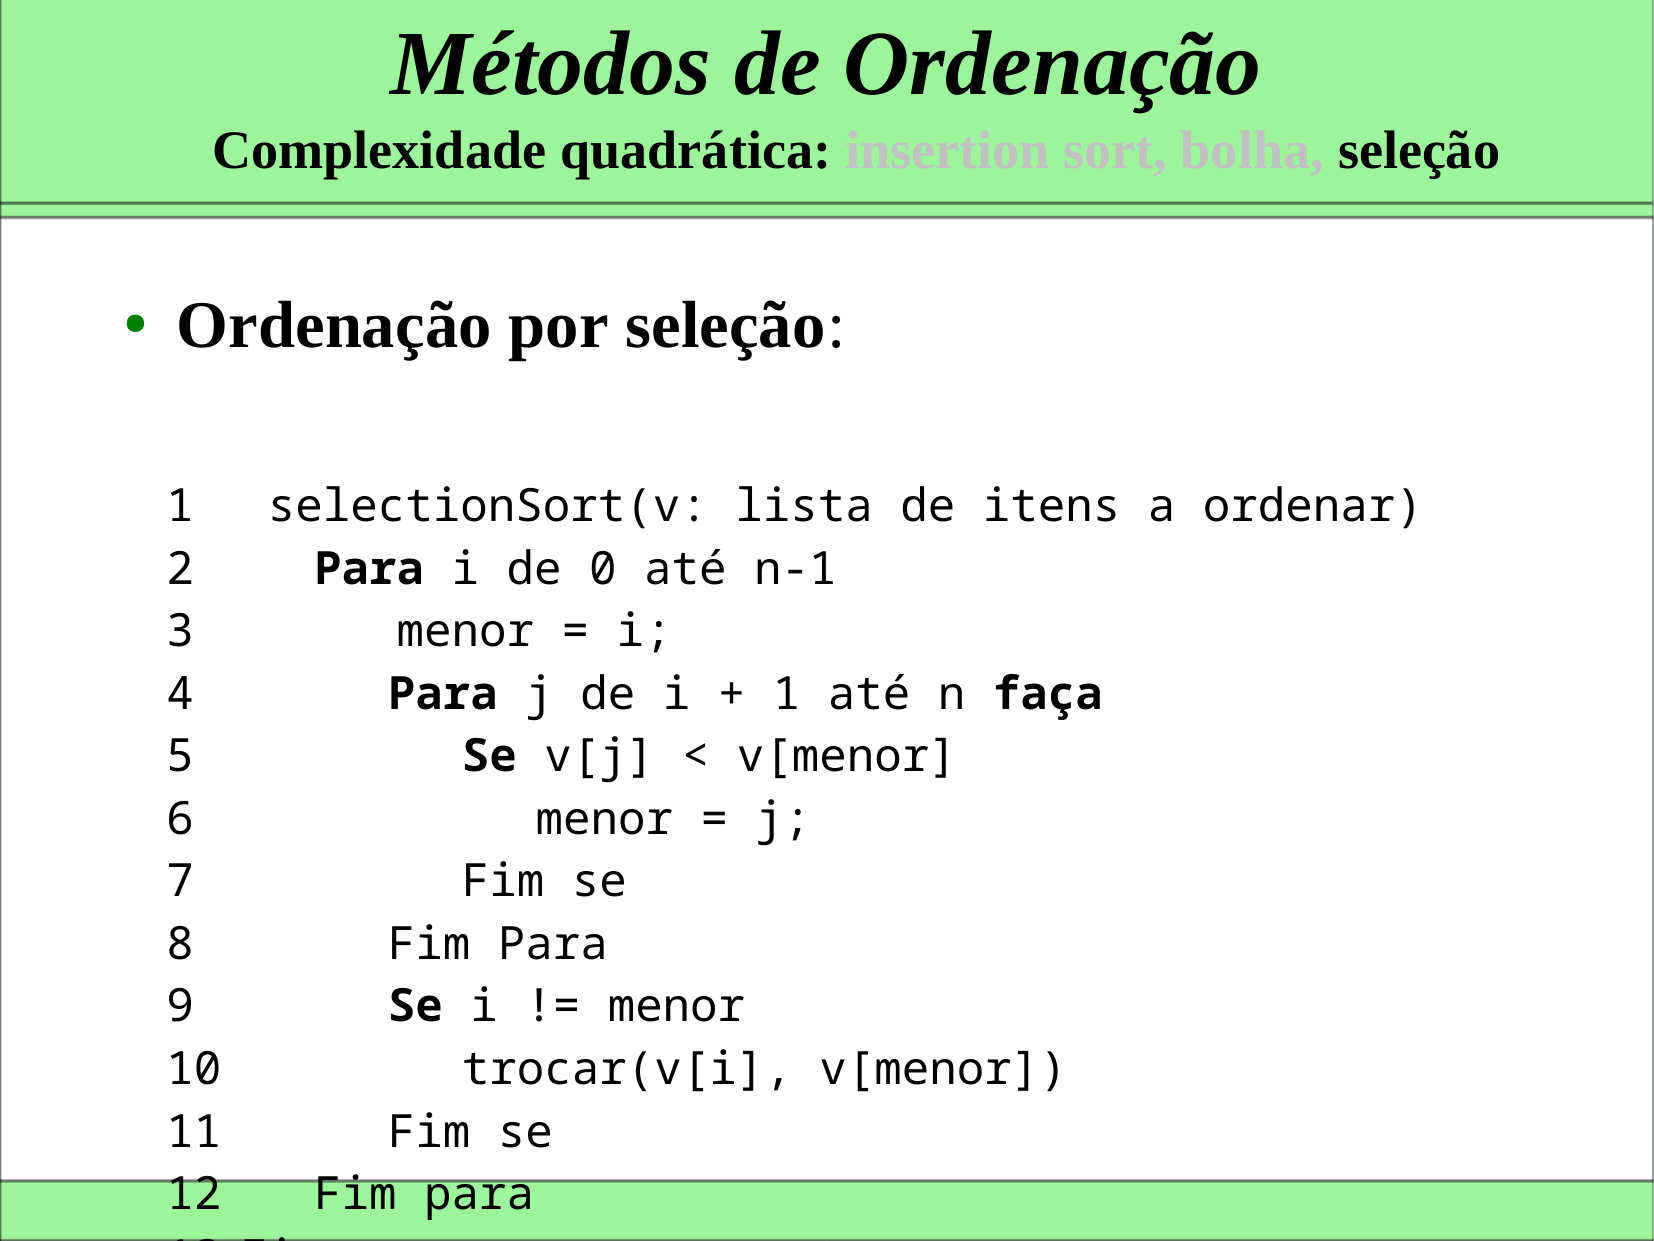

# Métodos de Ordenação
Complexidade quadrática: insertion sort, bolha, seleção
Ordenação por seleção:
1	 selectionSort(v: lista de itens a ordenar)
2		Para i de 0 até n-1
3		 menor = i;
4			Para j de i + 1 até n faça
5				Se v[j] < v[menor]
6					menor = j;
7				Fim se
8			Fim Para
9			Se i != menor
10				trocar(v[i], v[menor])
11			Fim se
12		Fim para
13	Fim